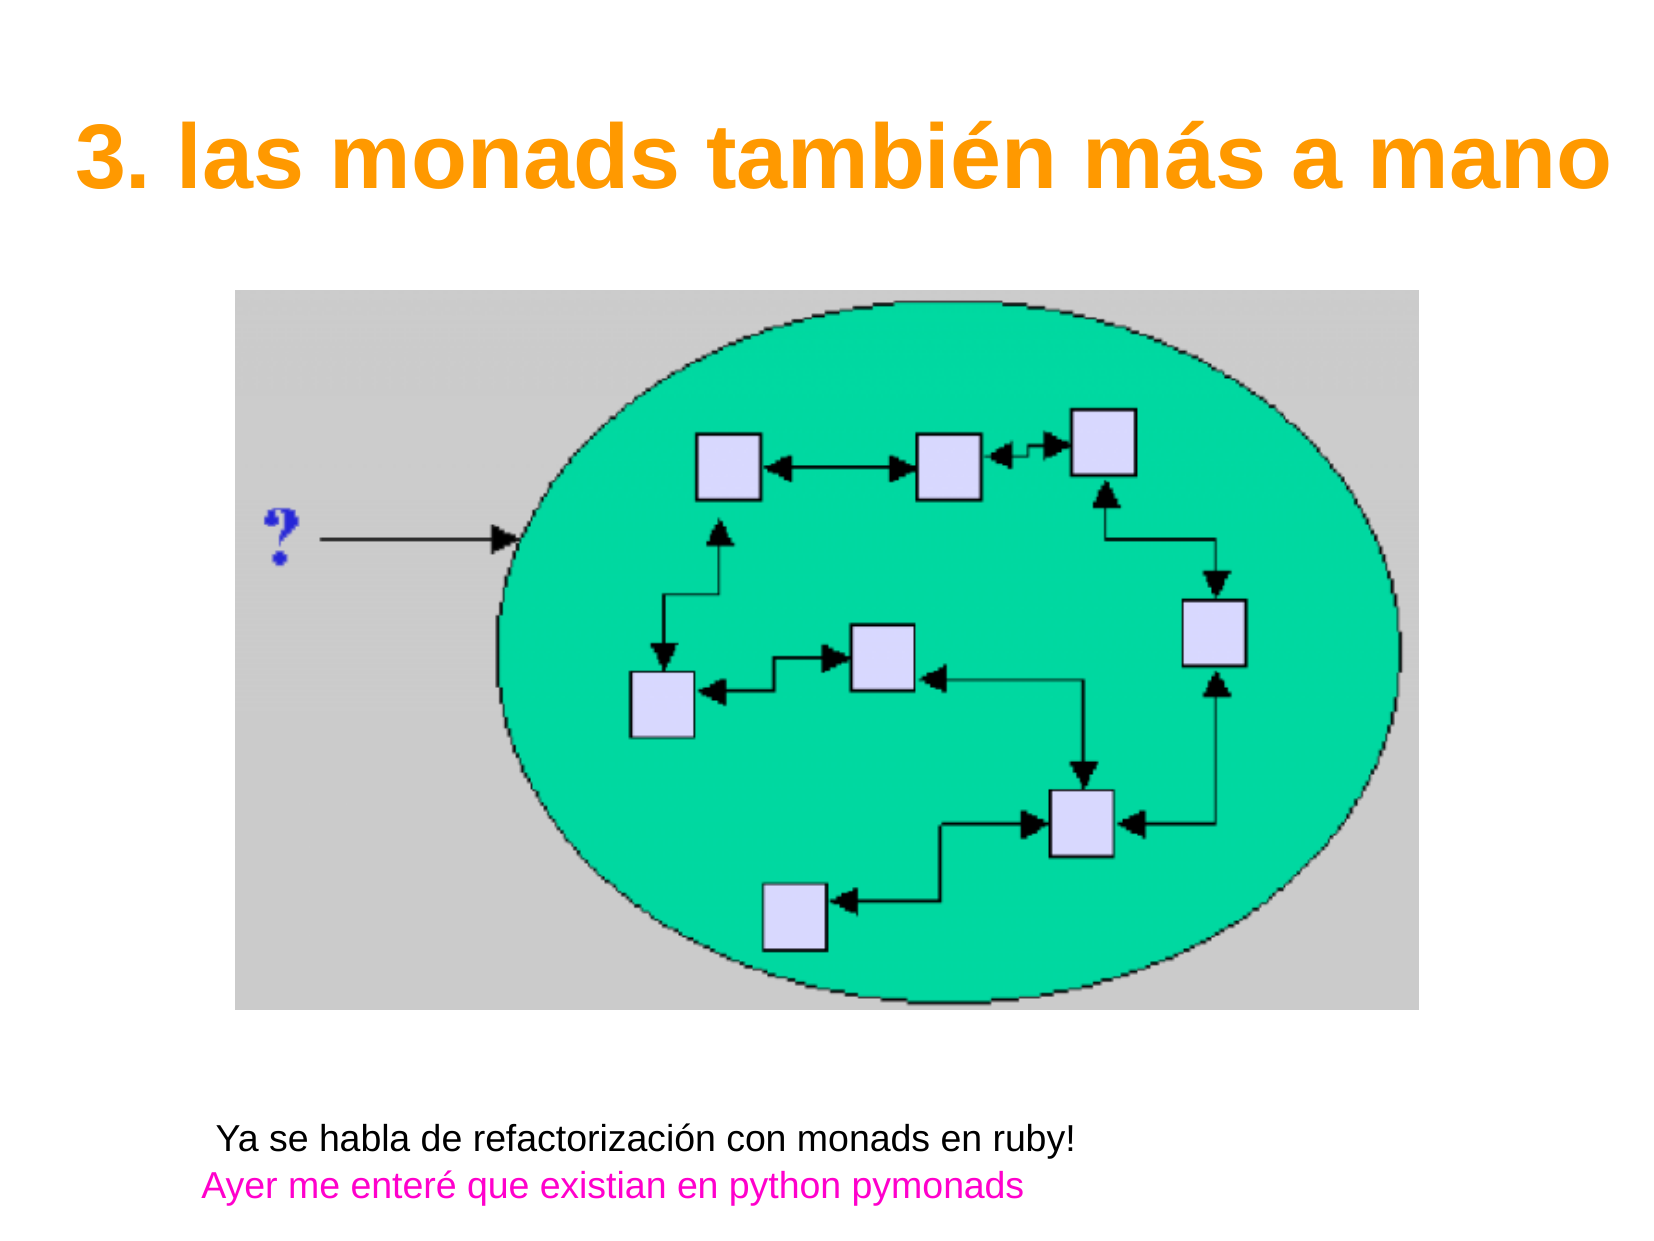

# 3. las monads también más a mano
Ya se habla de refactorización con monads en ruby!
Ayer me enteré que existian en python pymonads